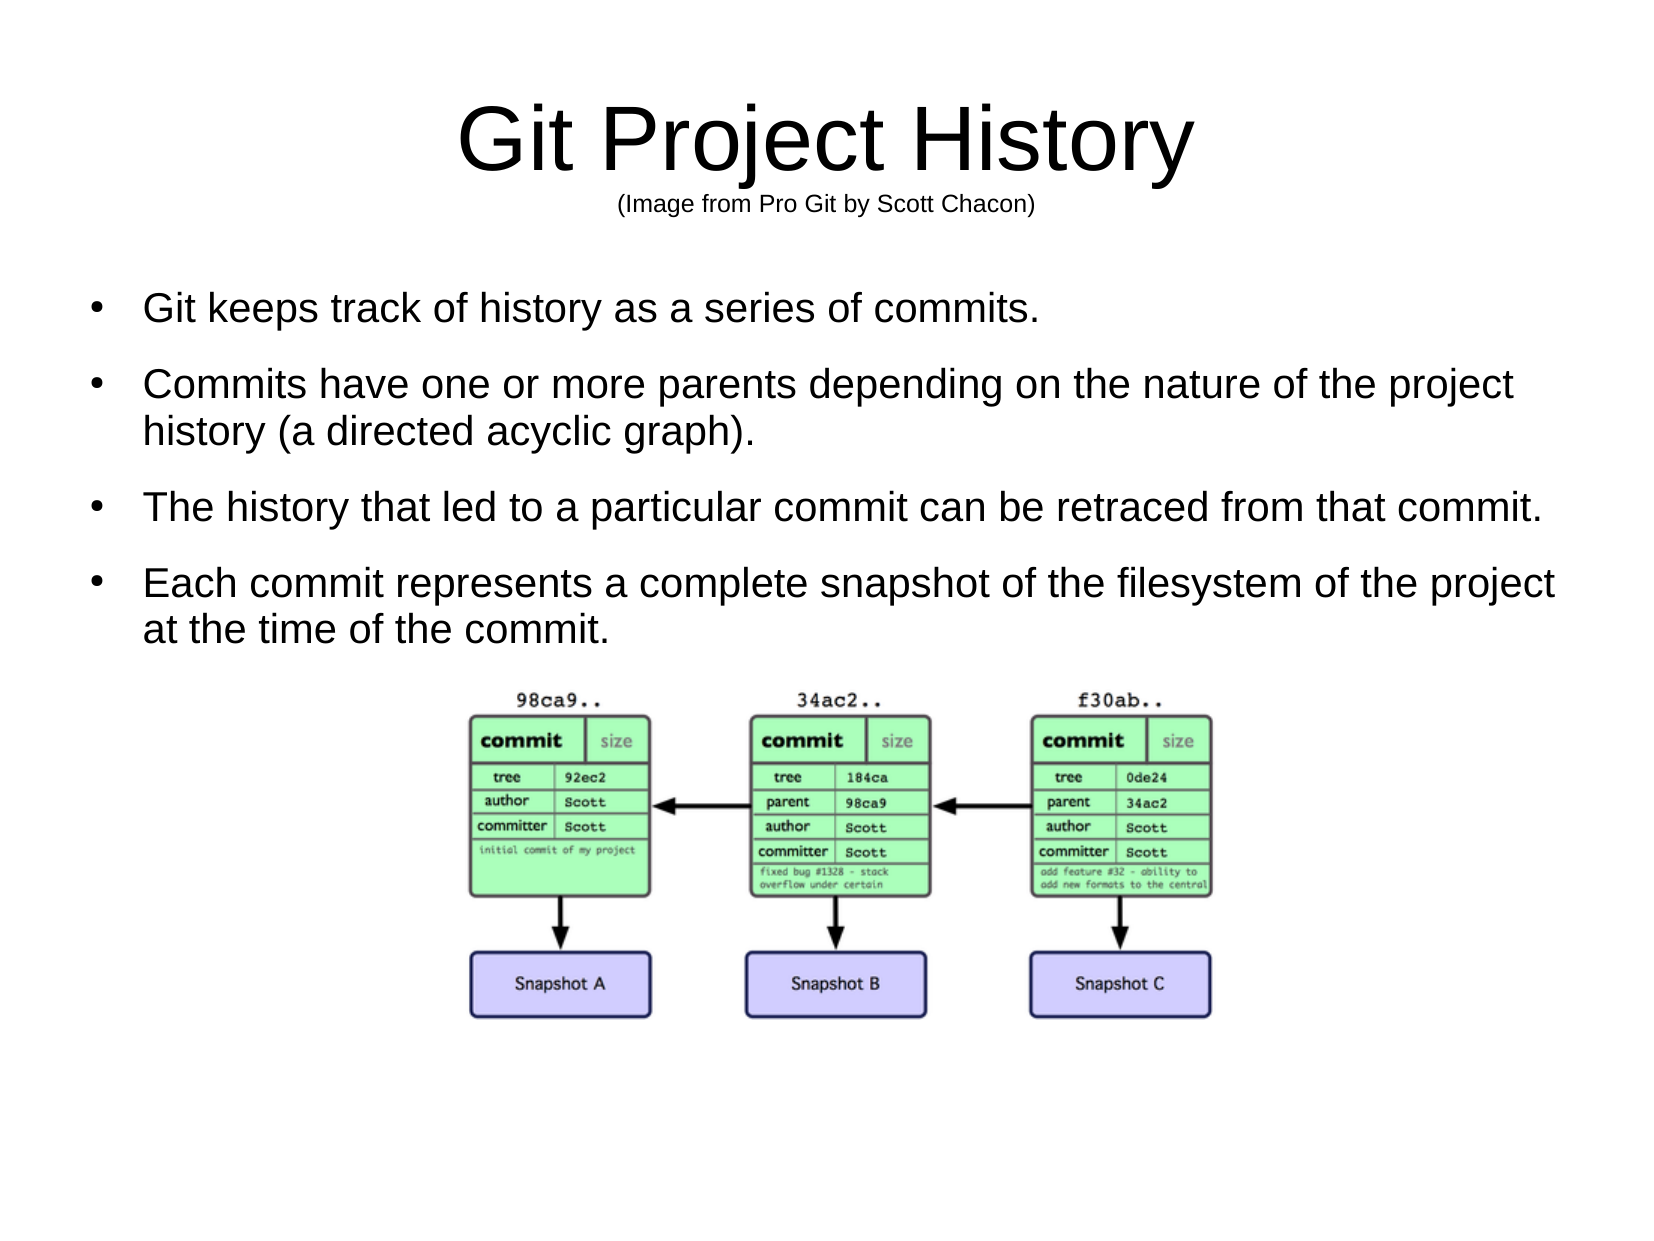

# Git Project History (Image from Pro Git by Scott Chacon)
Git keeps track of history as a series of commits.
Commits have one or more parents depending on the nature of the project history (a directed acyclic graph).
The history that led to a particular commit can be retraced from that commit.
Each commit represents a complete snapshot of the filesystem of the project at the time of the commit.